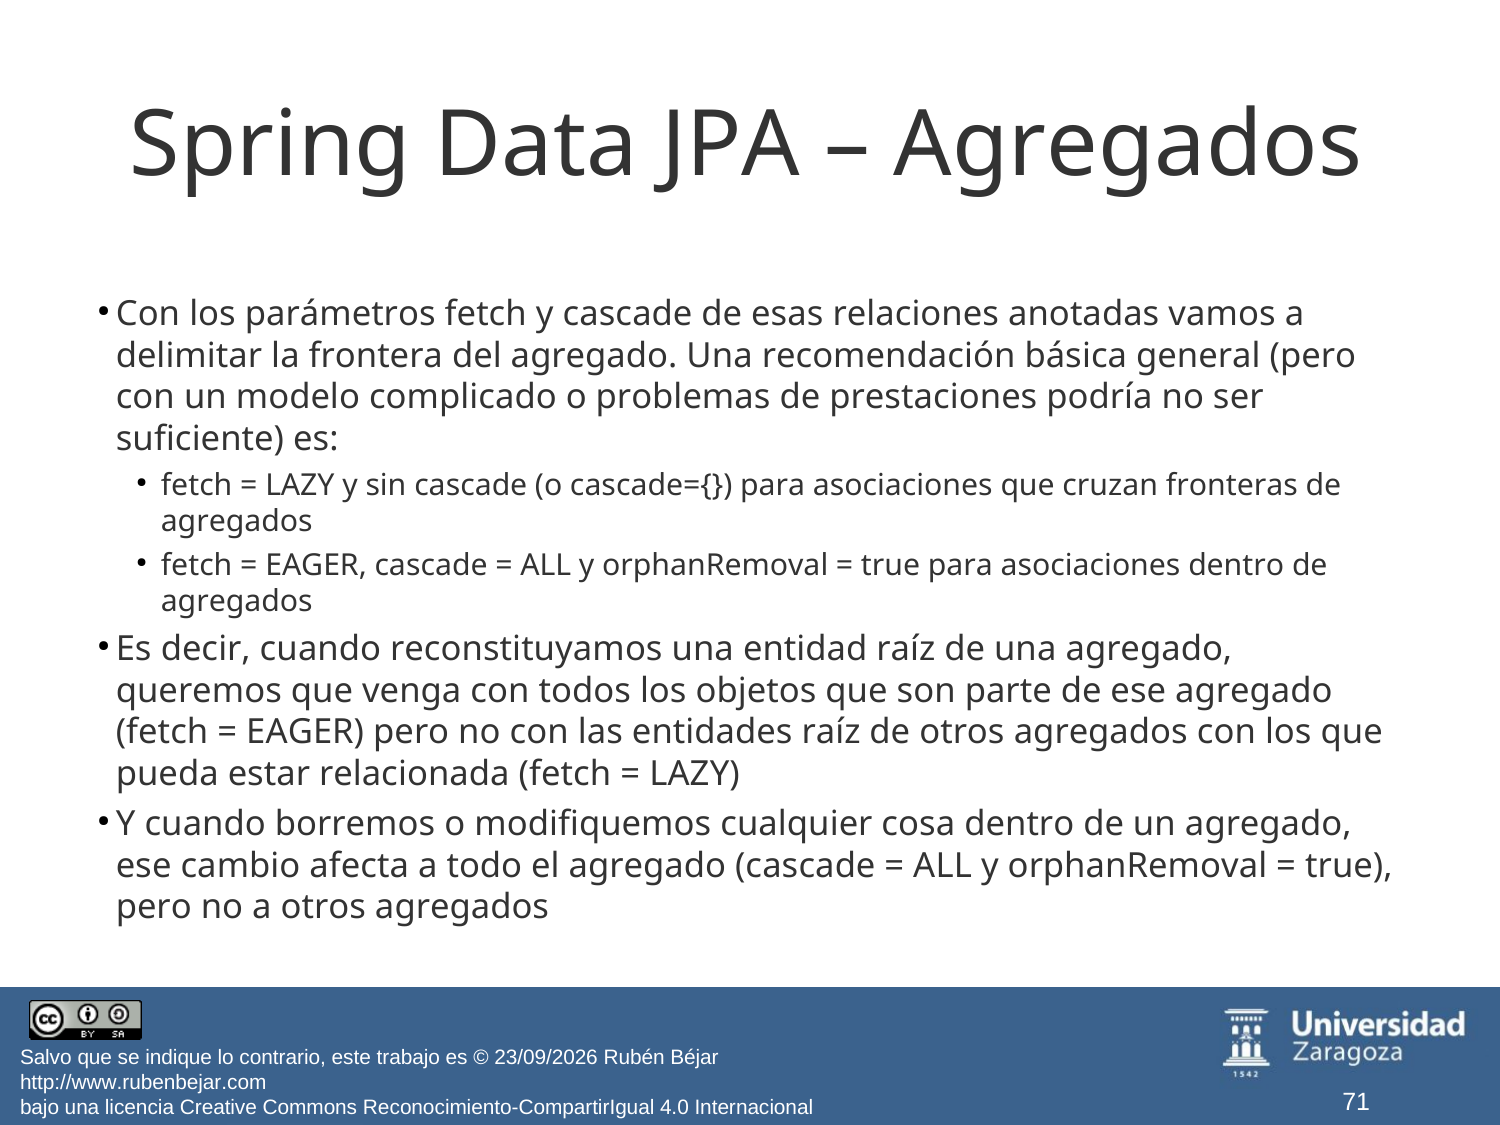

# Spring Data JPA – Agregados
Con los parámetros fetch y cascade de esas relaciones anotadas vamos a delimitar la frontera del agregado. Una recomendación básica general (pero con un modelo complicado o problemas de prestaciones podría no ser suficiente) es:
fetch = LAZY y sin cascade (o cascade={}) para asociaciones que cruzan fronteras de agregados
fetch = EAGER, cascade = ALL y orphanRemoval = true para asociaciones dentro de agregados
Es decir, cuando reconstituyamos una entidad raíz de una agregado, queremos que venga con todos los objetos que son parte de ese agregado (fetch = EAGER) pero no con las entidades raíz de otros agregados con los que pueda estar relacionada (fetch = LAZY)
Y cuando borremos o modifiquemos cualquier cosa dentro de un agregado, ese cambio afecta a todo el agregado (cascade = ALL y orphanRemoval = true), pero no a otros agregados